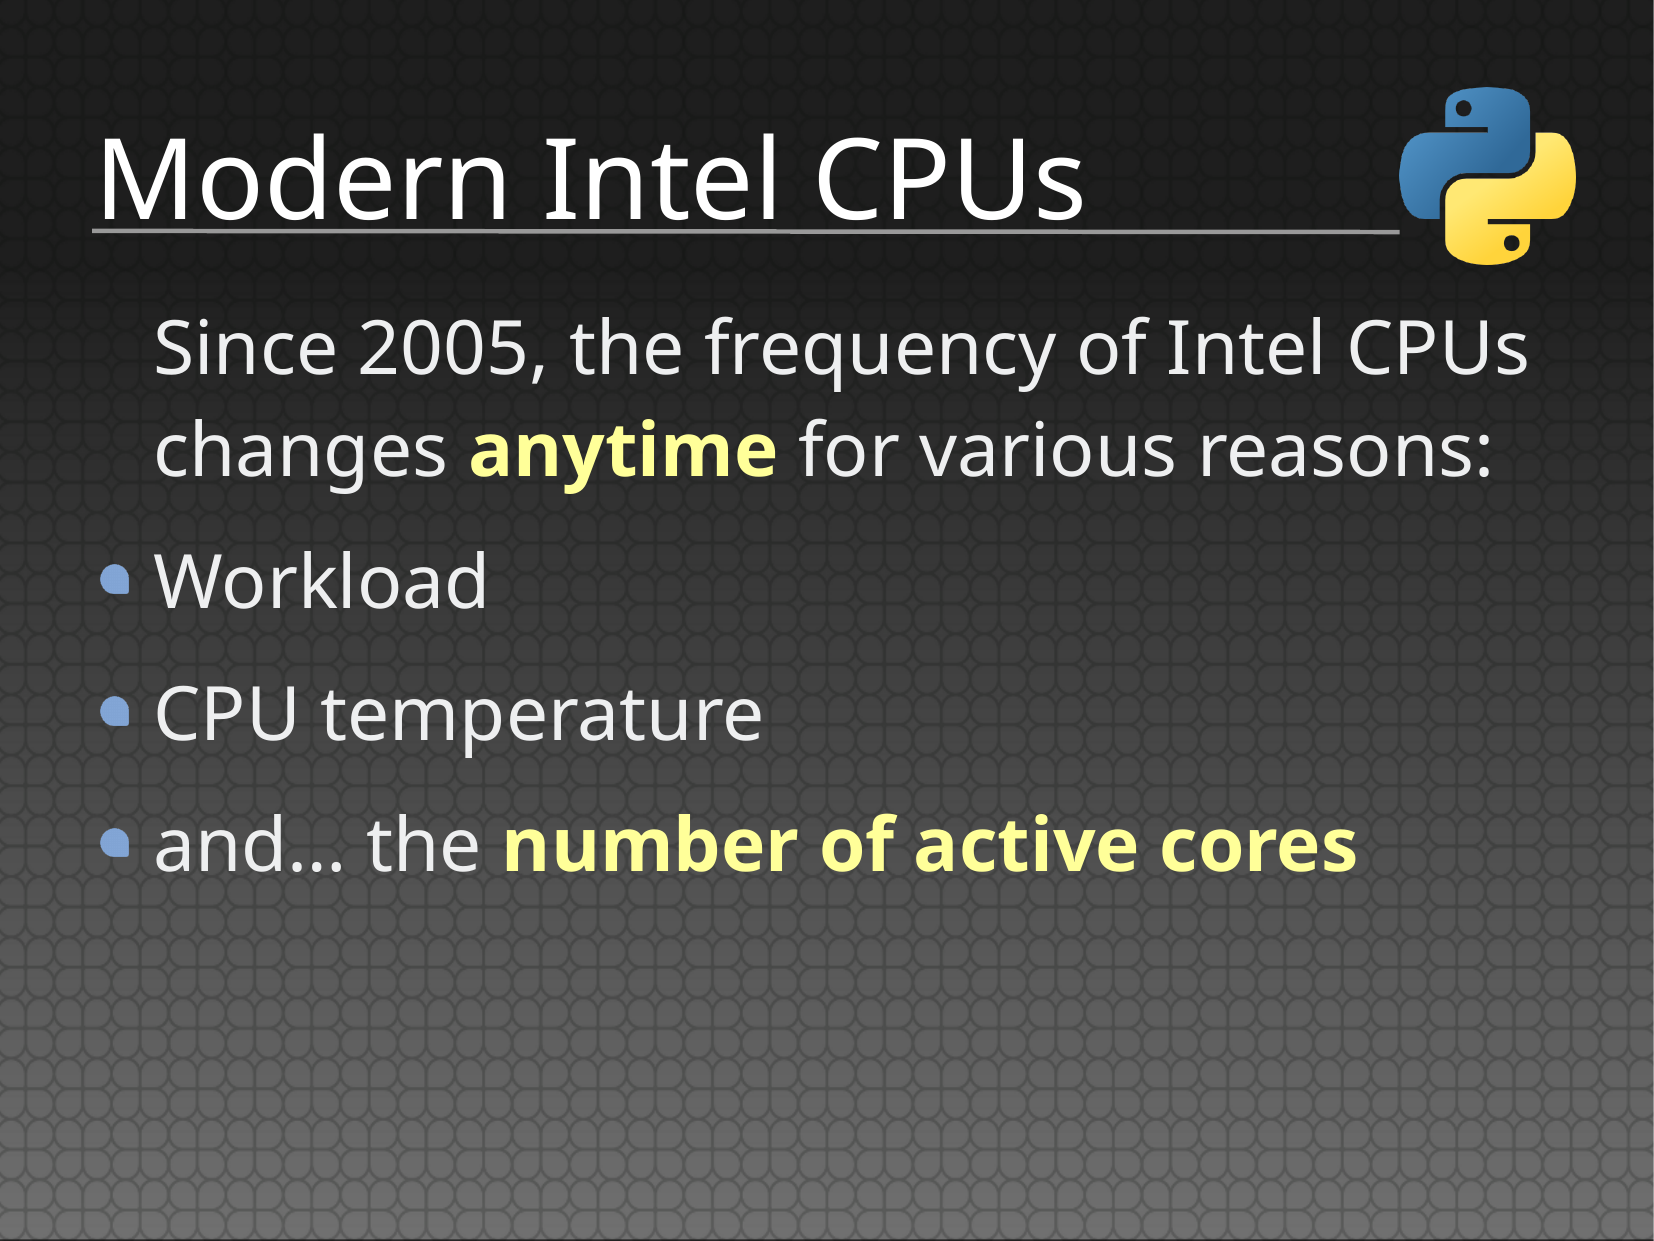

Modern Intel CPUs
# Since 2005, the frequency of Intel CPUs changes anytime for various reasons:
Workload
CPU temperature
and… the number of active cores